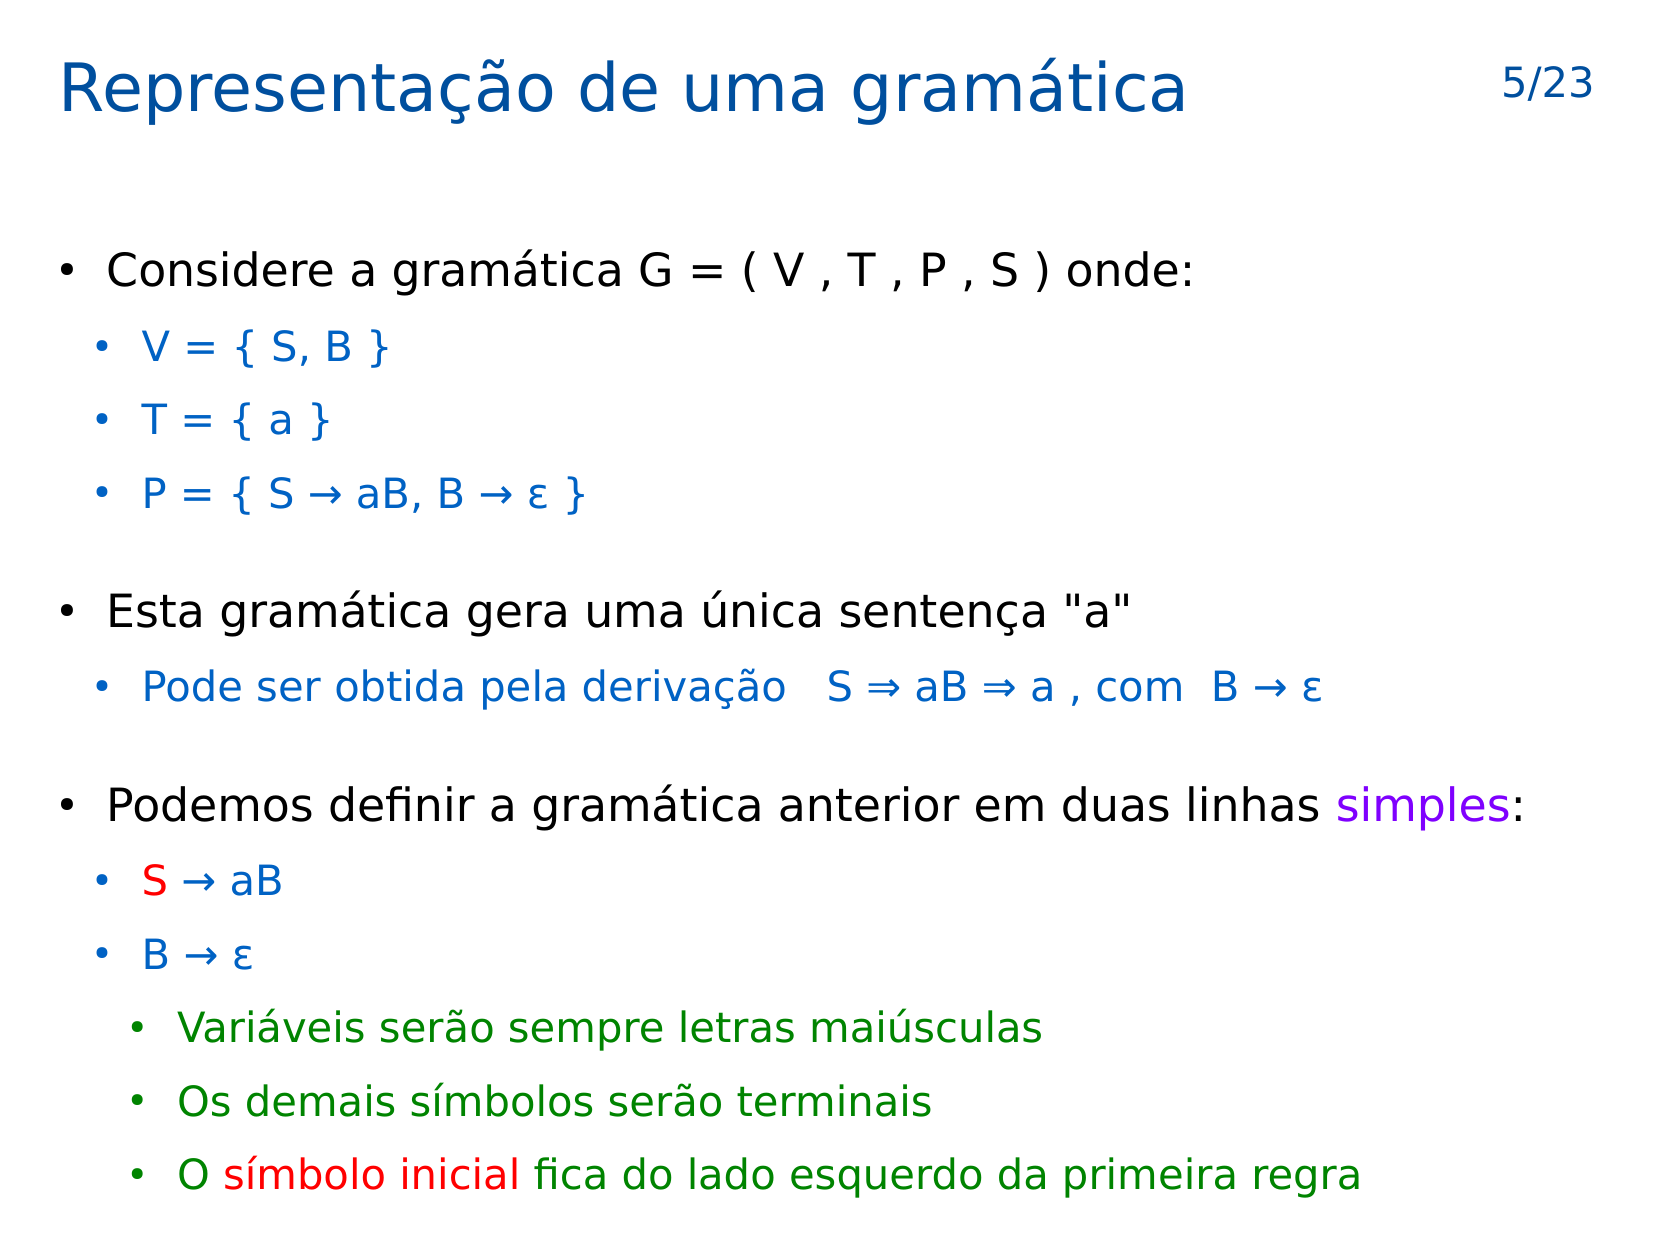

# Representação de uma gramática
5
Considere a gramática G = ( V , T , P , S ) onde:
V = { S, B }
T = { a }
P = { S → aB, B → ε }
Esta gramática gera uma única sentença "a"
Pode ser obtida pela derivação S ⇒ aB ⇒ a , com B → ε
Podemos definir a gramática anterior em duas linhas simples:
S → aB
B → ε
Variáveis serão sempre letras maiúsculas
Os demais símbolos serão terminais
O símbolo inicial fica do lado esquerdo da primeira regra